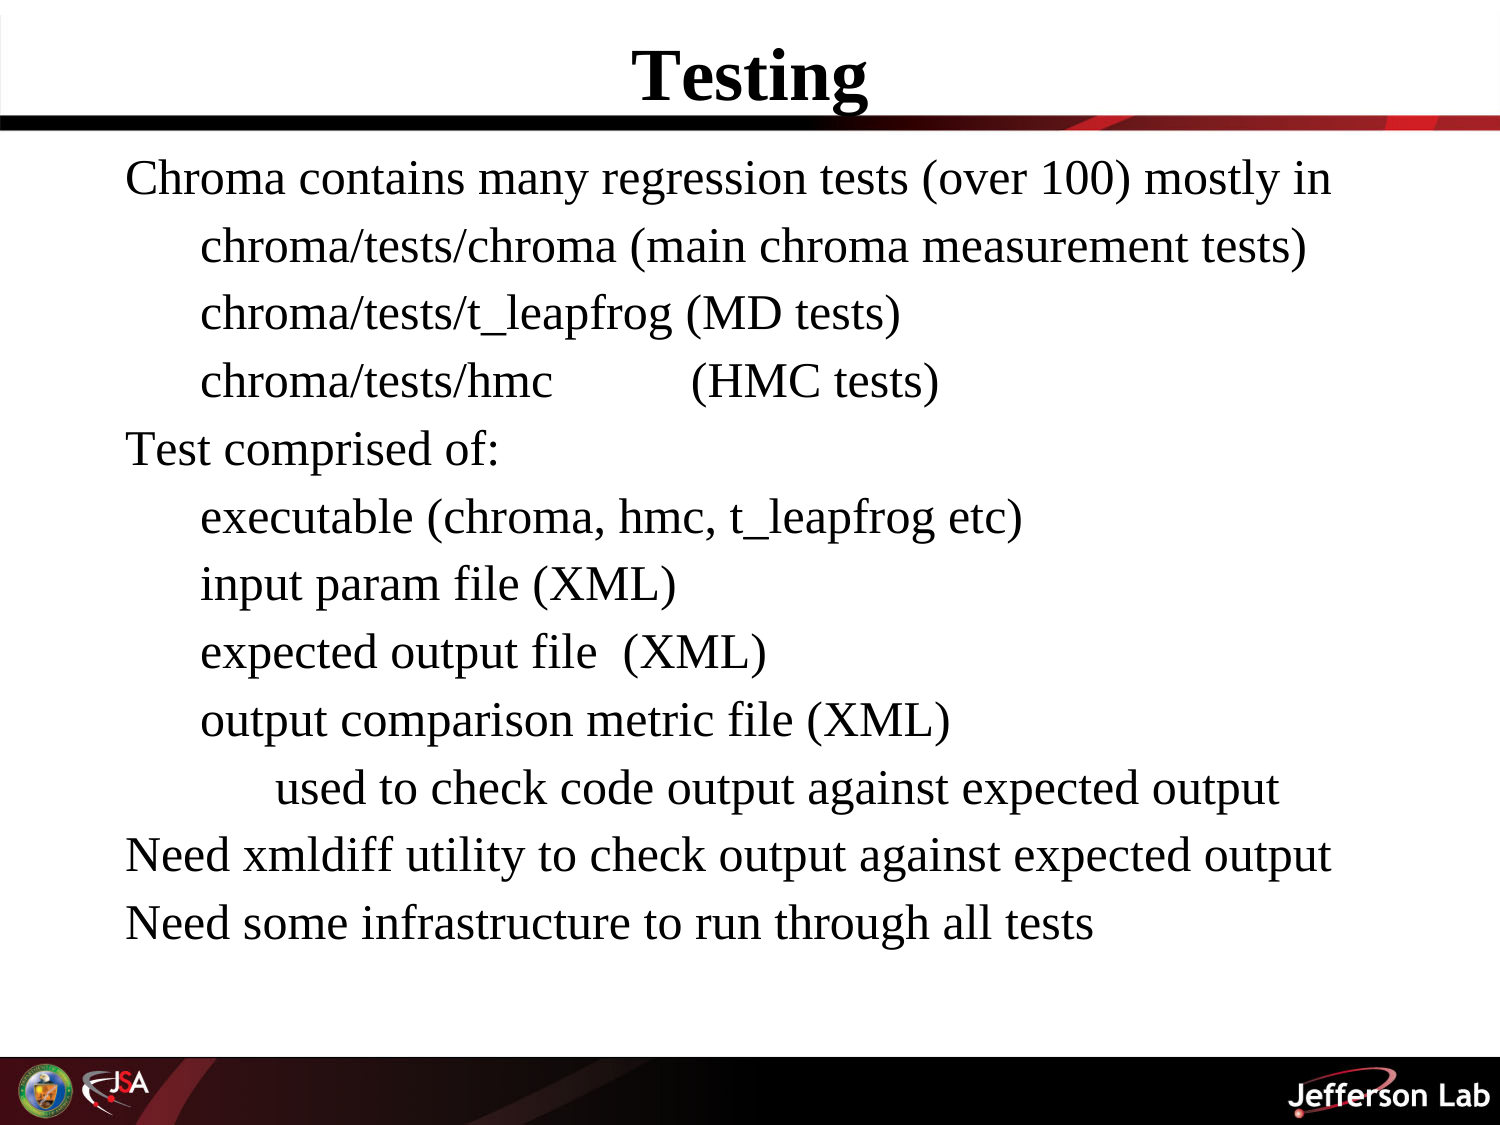

# Testing
Chroma contains many regression tests (over 100) mostly in
chroma/tests/chroma (main chroma measurement tests)
chroma/tests/t_leapfrog (MD tests)
chroma/tests/hmc (HMC tests)
Test comprised of:
executable (chroma, hmc, t_leapfrog etc)
input param file (XML)
expected output file (XML)
output comparison metric file (XML)
used to check code output against expected output
Need xmldiff utility to check output against expected output
Need some infrastructure to run through all tests